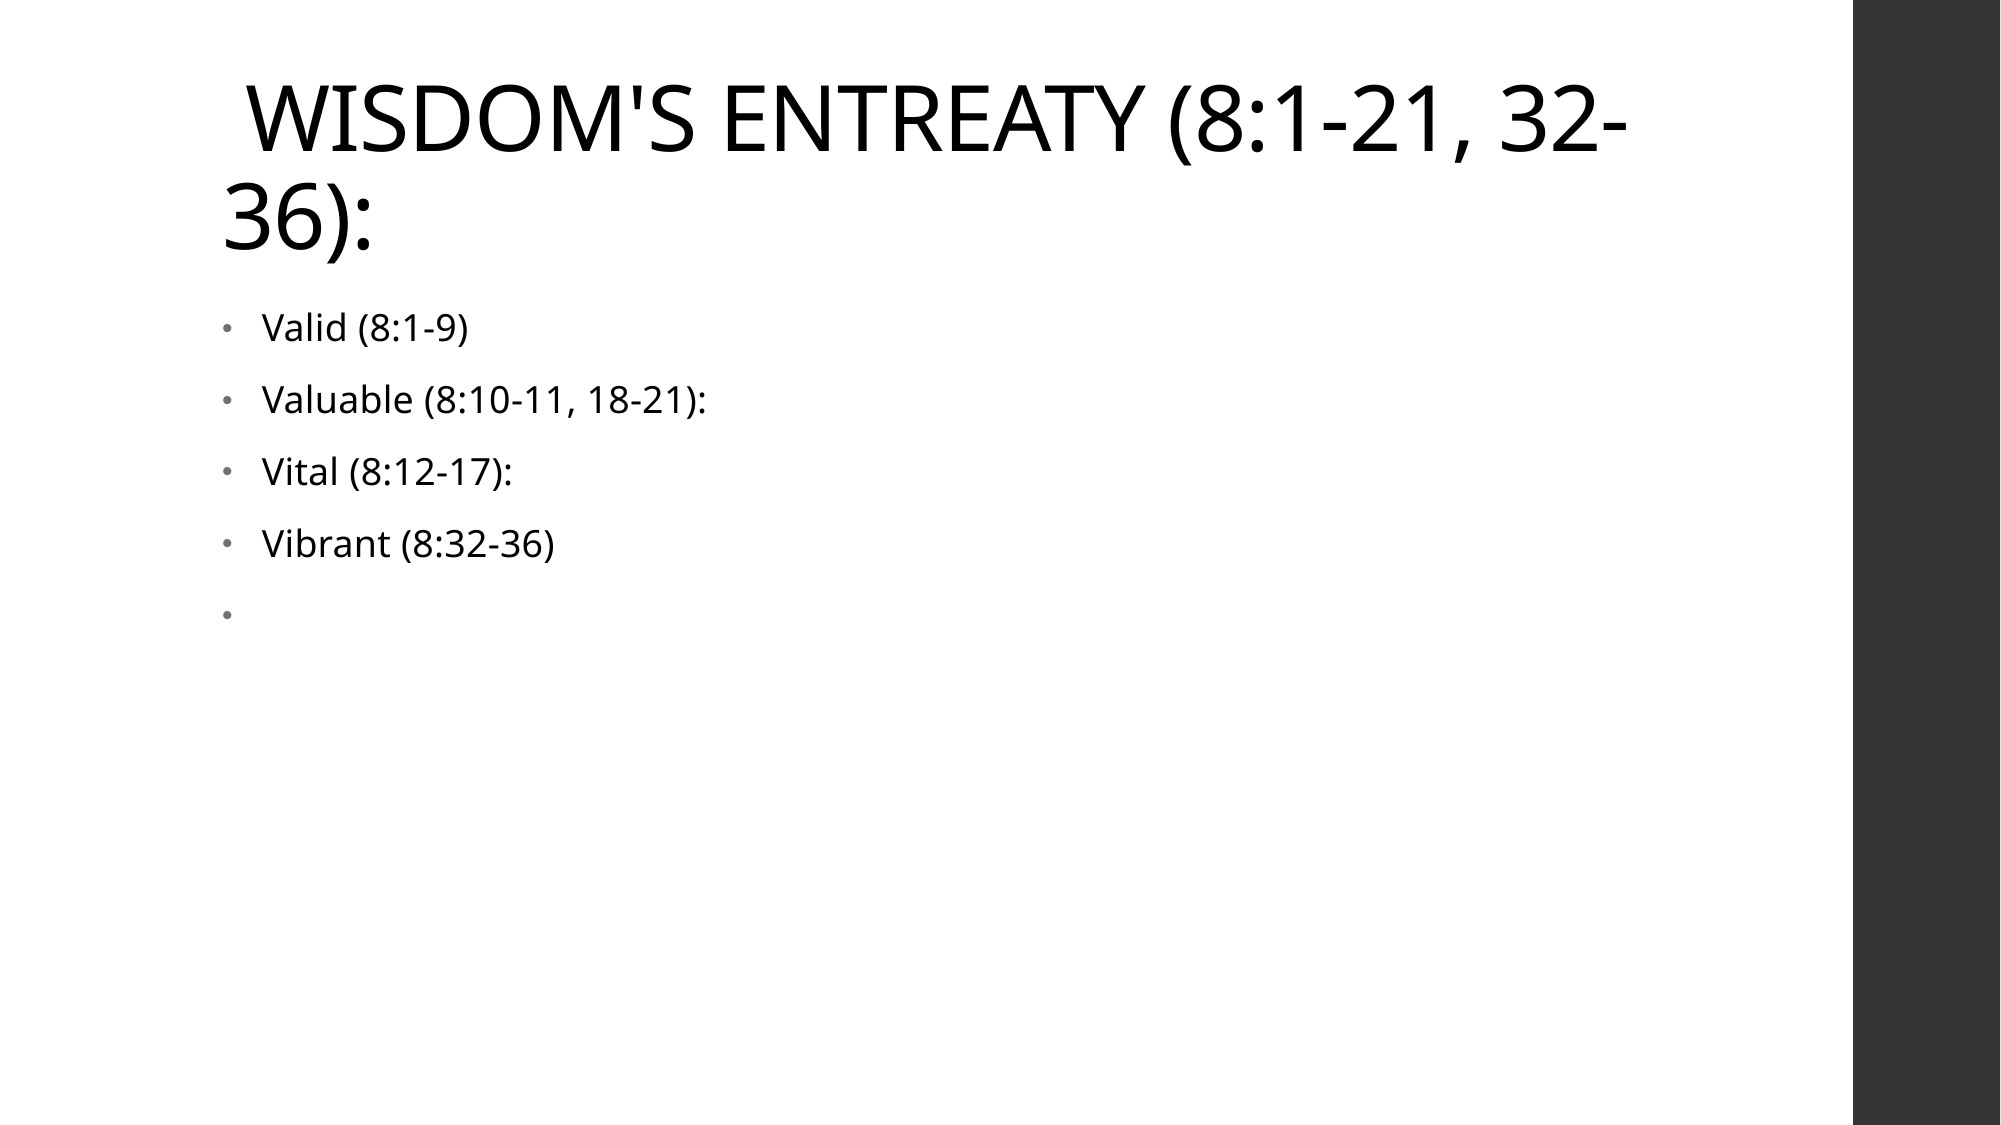

# WISDOM'S ENTREATY (8:1-21, 32-36):
 Valid (8:1-9)
 Valuable (8:10-11, 18-21):
 Vital (8:12-17):
 Vibrant (8:32-36)